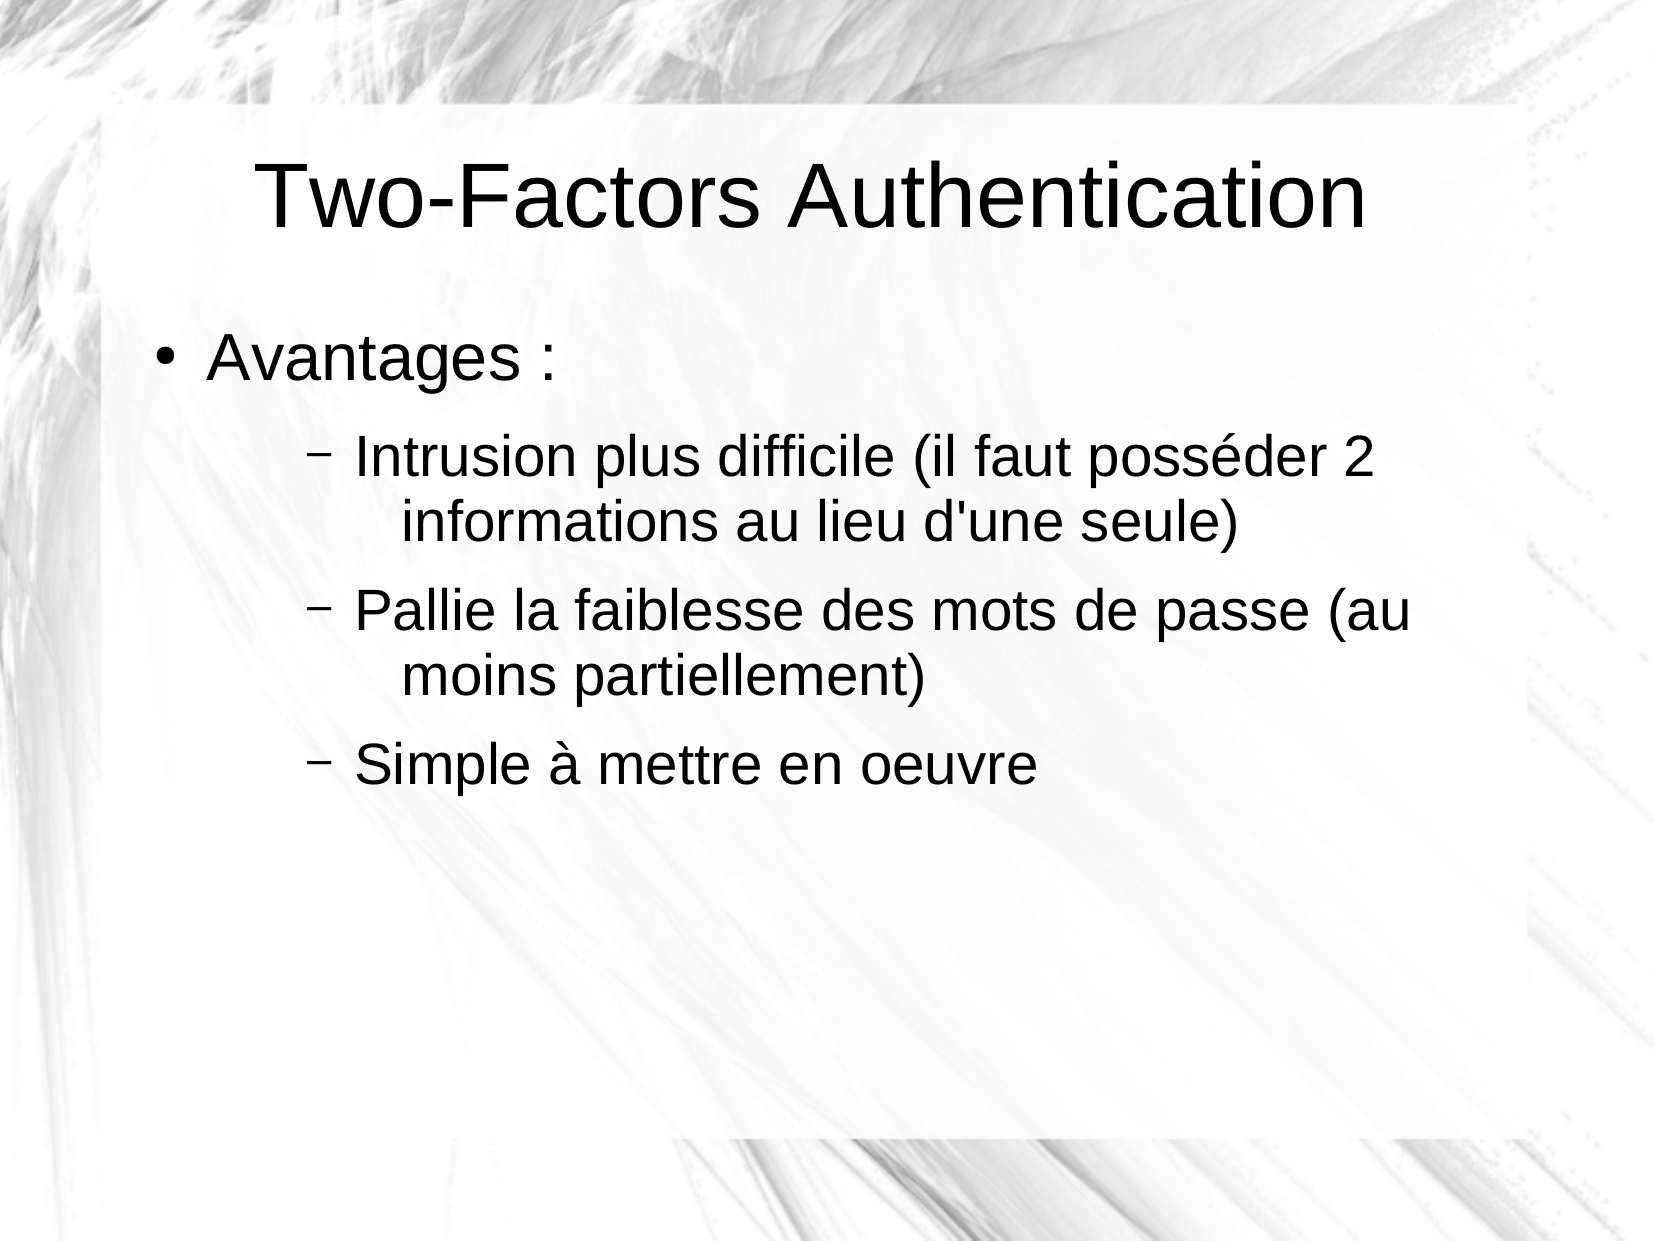

# Two-Factors Authentication
Avantages :
Intrusion plus difficile (il faut posséder 2 informations au lieu d'une seule)
Pallie la faiblesse des mots de passe (au moins partiellement)
Simple à mettre en oeuvre